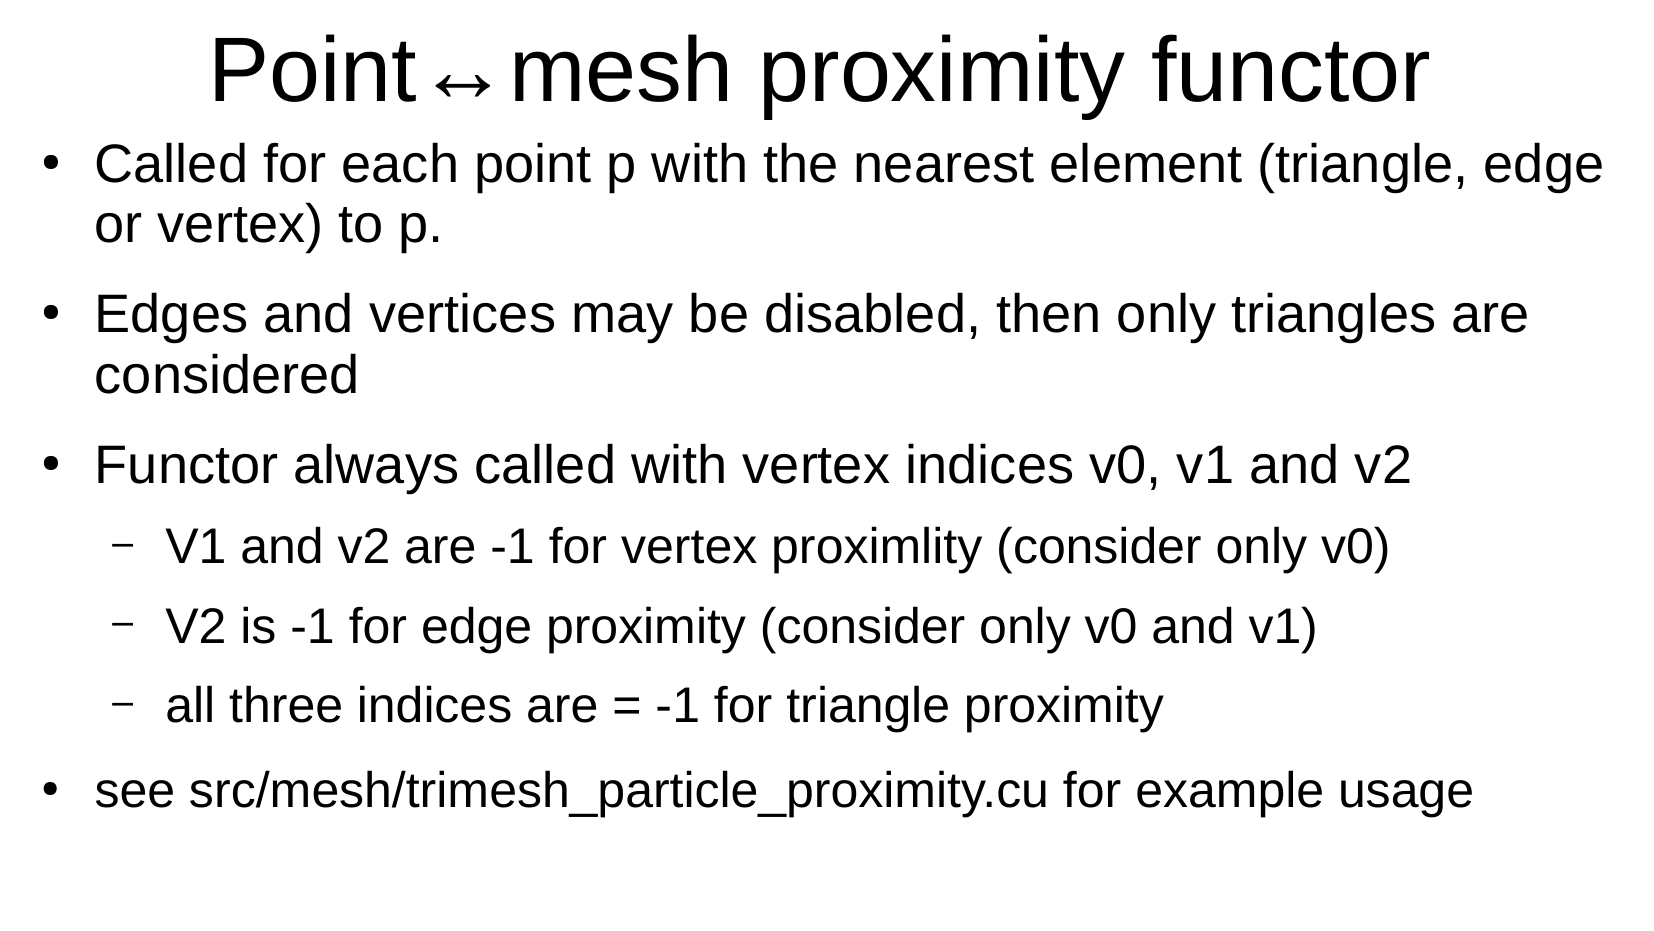

# Point↔mesh proximity functor
Called for each point p with the nearest element (triangle, edge or vertex) to p.
Edges and vertices may be disabled, then only triangles are considered
Functor always called with vertex indices v0, v1 and v2
V1 and v2 are -1 for vertex proximlity (consider only v0)
V2 is -1 for edge proximity (consider only v0 and v1)
all three indices are = -1 for triangle proximity
see src/mesh/trimesh_particle_proximity.cu for example usage